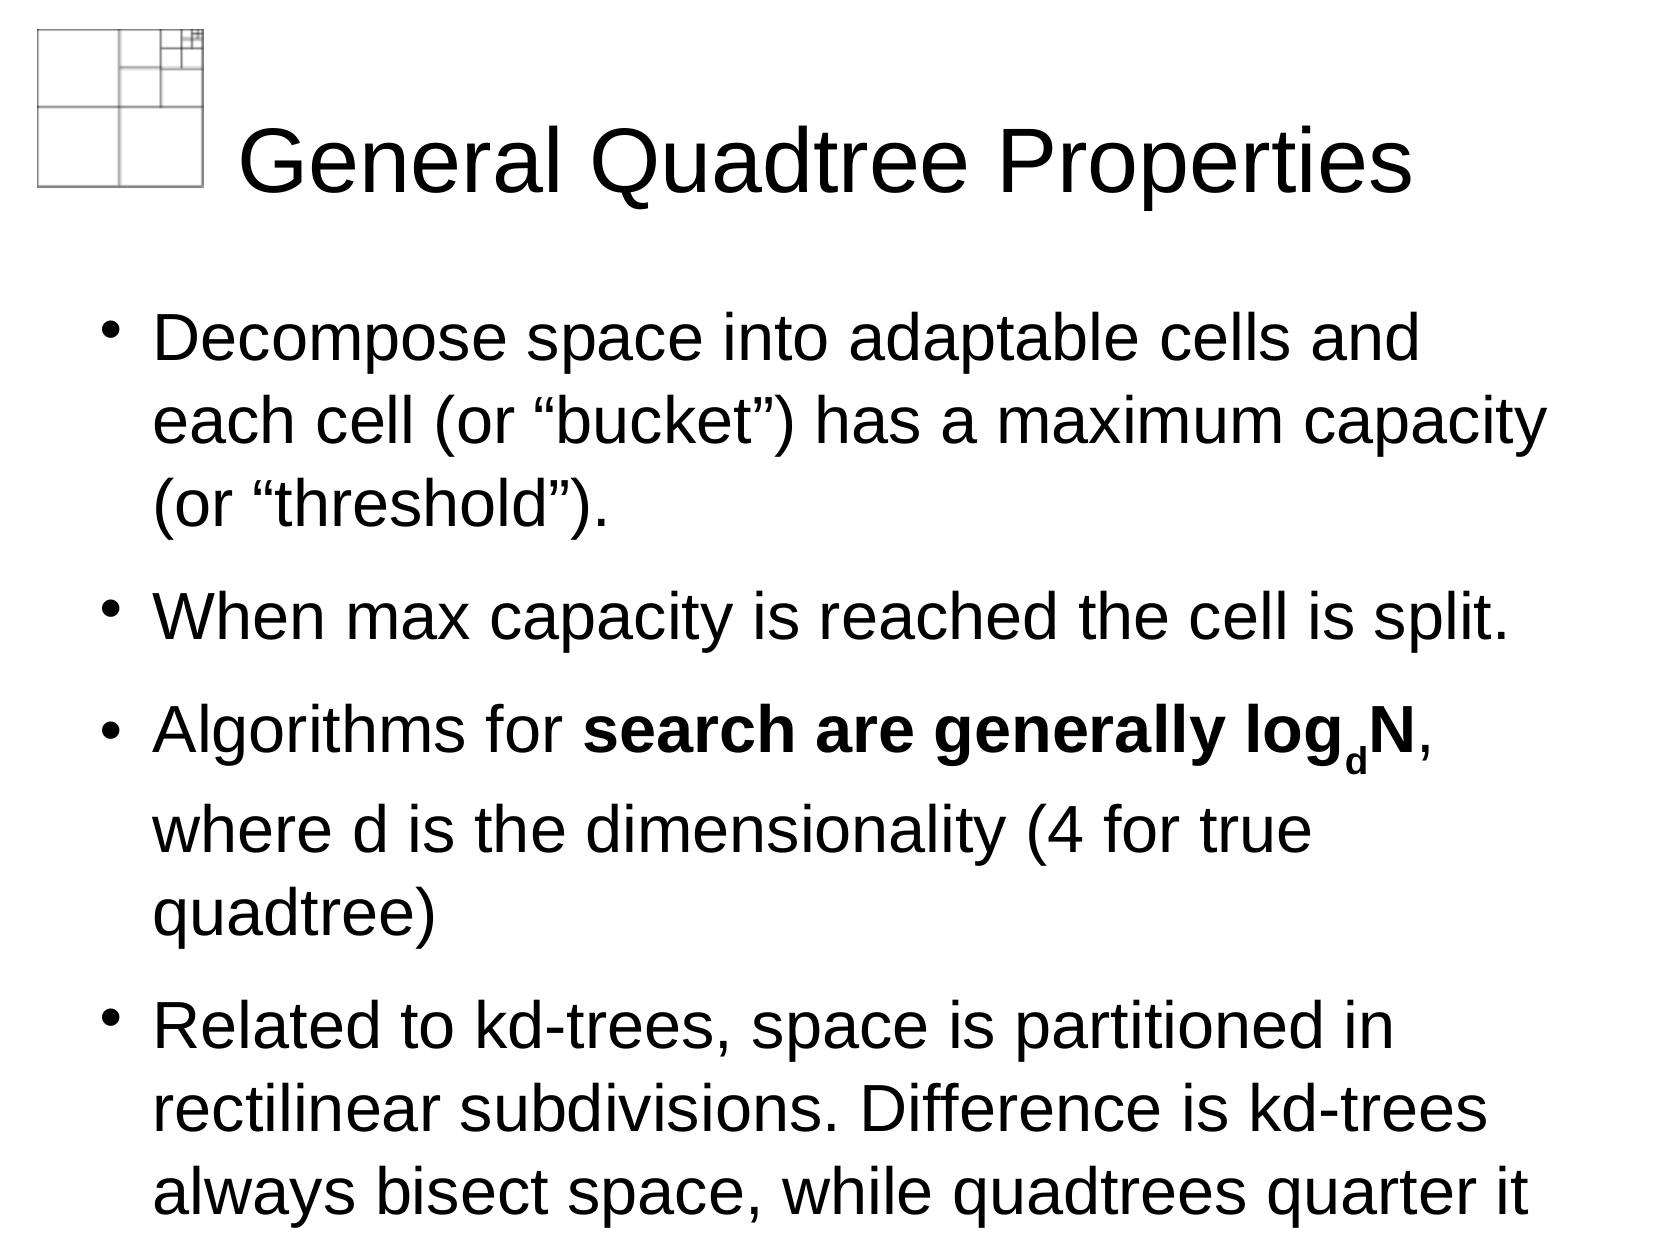

# General Quadtree Properties
Decompose space into adaptable cells and each cell (or “bucket”) has a maximum capacity (or “threshold”).
When max capacity is reached the cell is split.
Algorithms for search are generally logdN, where d is the dimensionality (4 for true quadtree)‏
Related to kd-trees, space is partitioned in rectilinear subdivisions. Difference is kd-trees always bisect space, while quadtrees quarter it